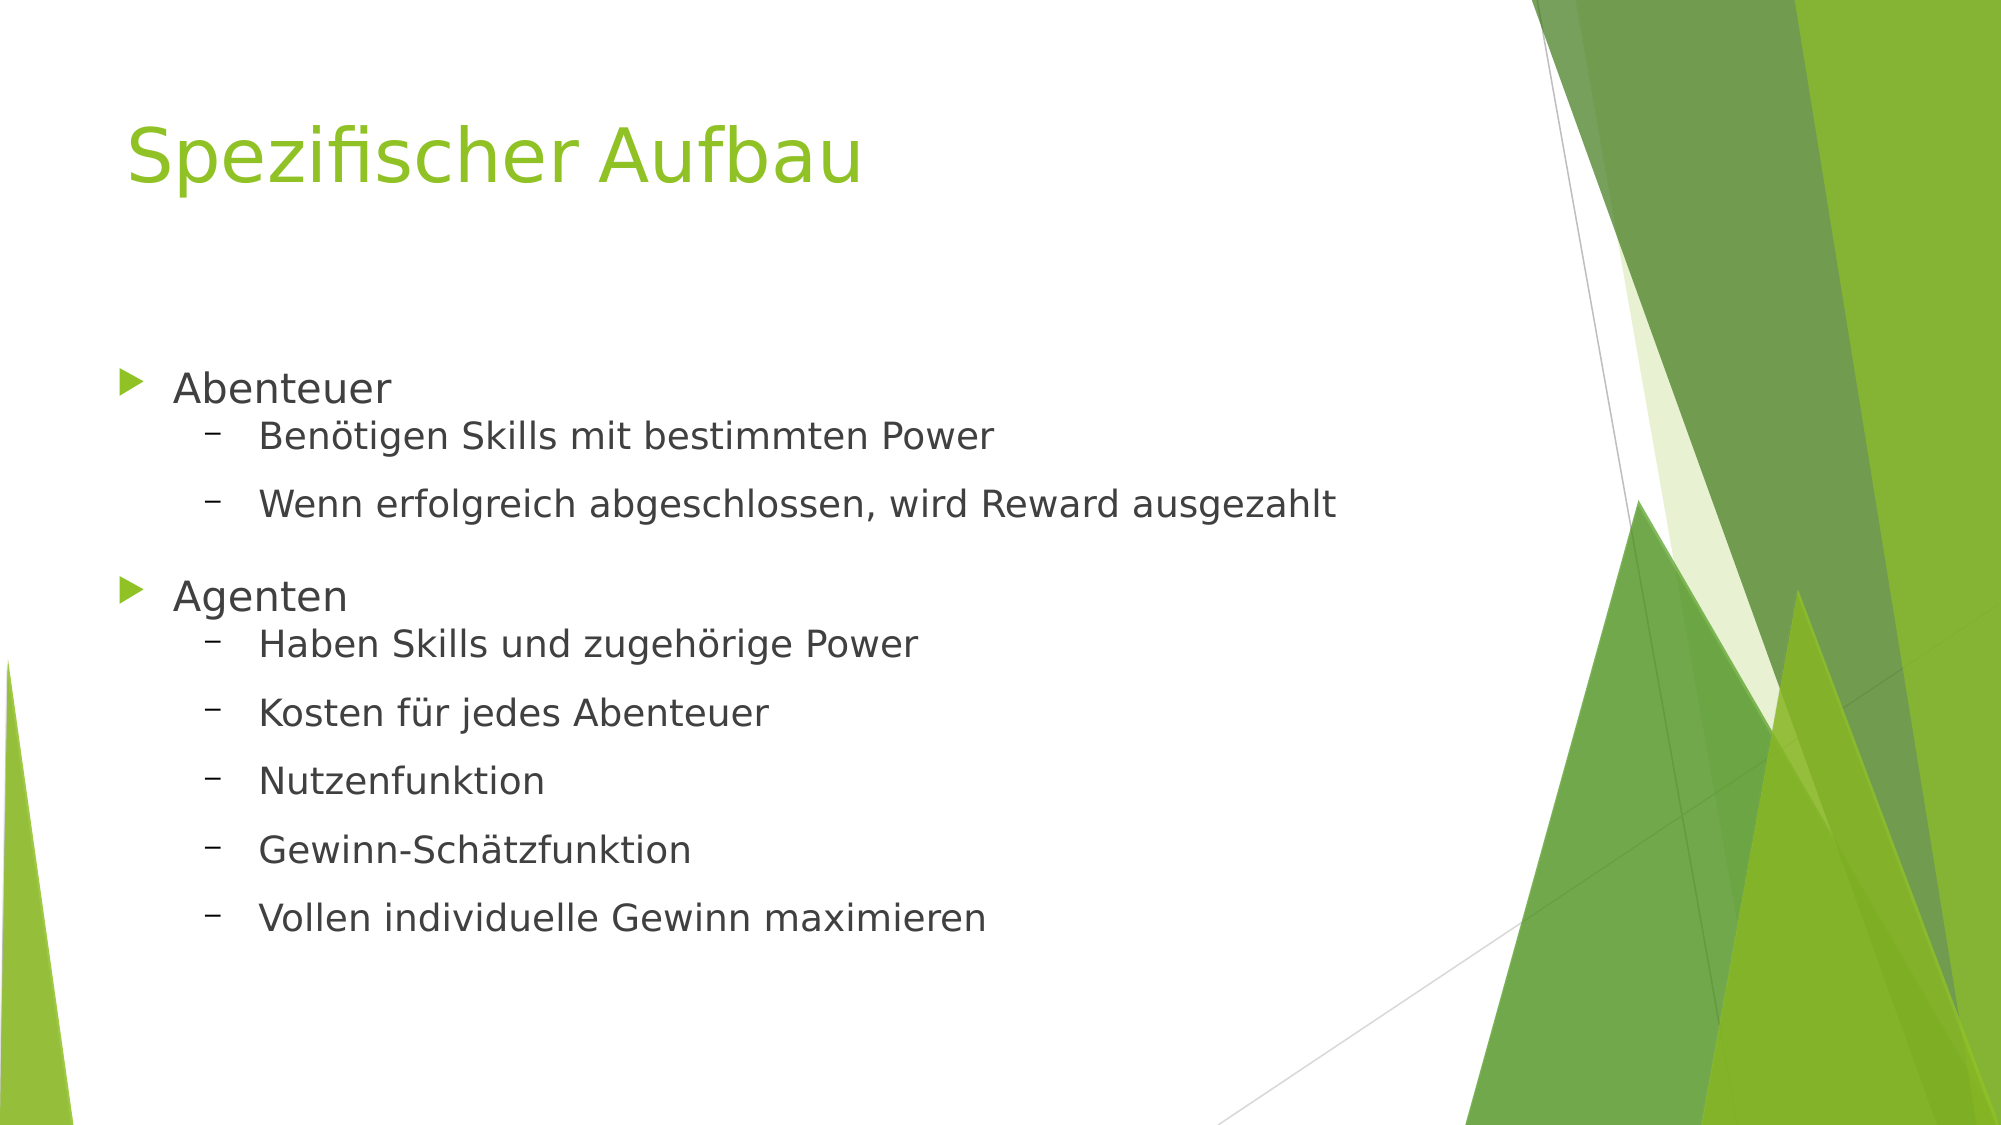

# Spezifischer Aufbau
Abenteuer
Benötigen Skills mit bestimmten Power
Wenn erfolgreich abgeschlossen, wird Reward ausgezahlt
Agenten
Haben Skills und zugehörige Power
Kosten für jedes Abenteuer
Nutzenfunktion
Gewinn-Schätzfunktion
Vollen individuelle Gewinn maximieren